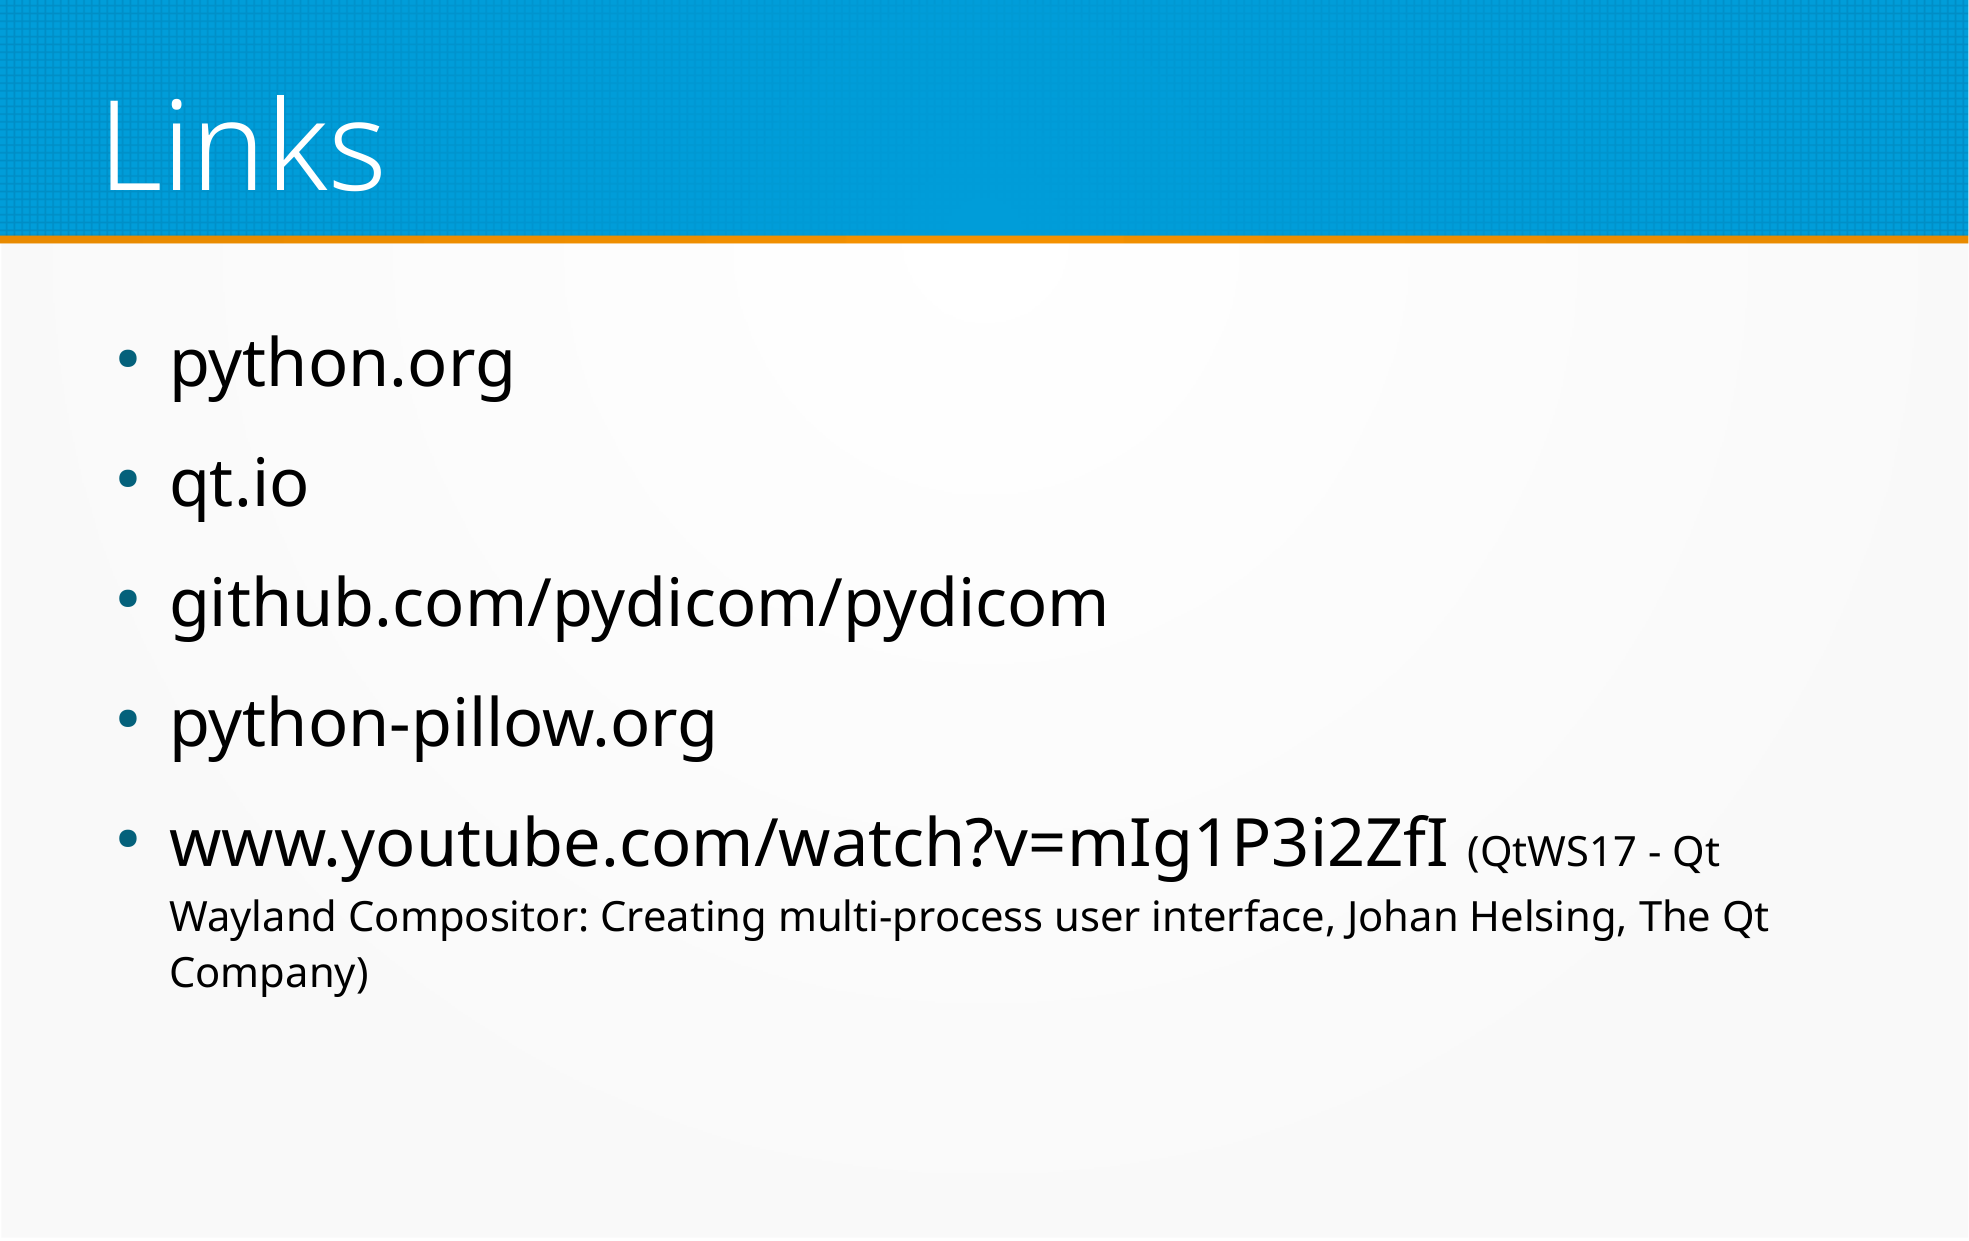

# Links
python.org
qt.io
github.com/pydicom/pydicom
python-pillow.org
www.youtube.com/watch?v=mIg1P3i2ZfI (QtWS17 - Qt Wayland Compositor: Creating multi-process user interface, Johan Helsing, The Qt Company)